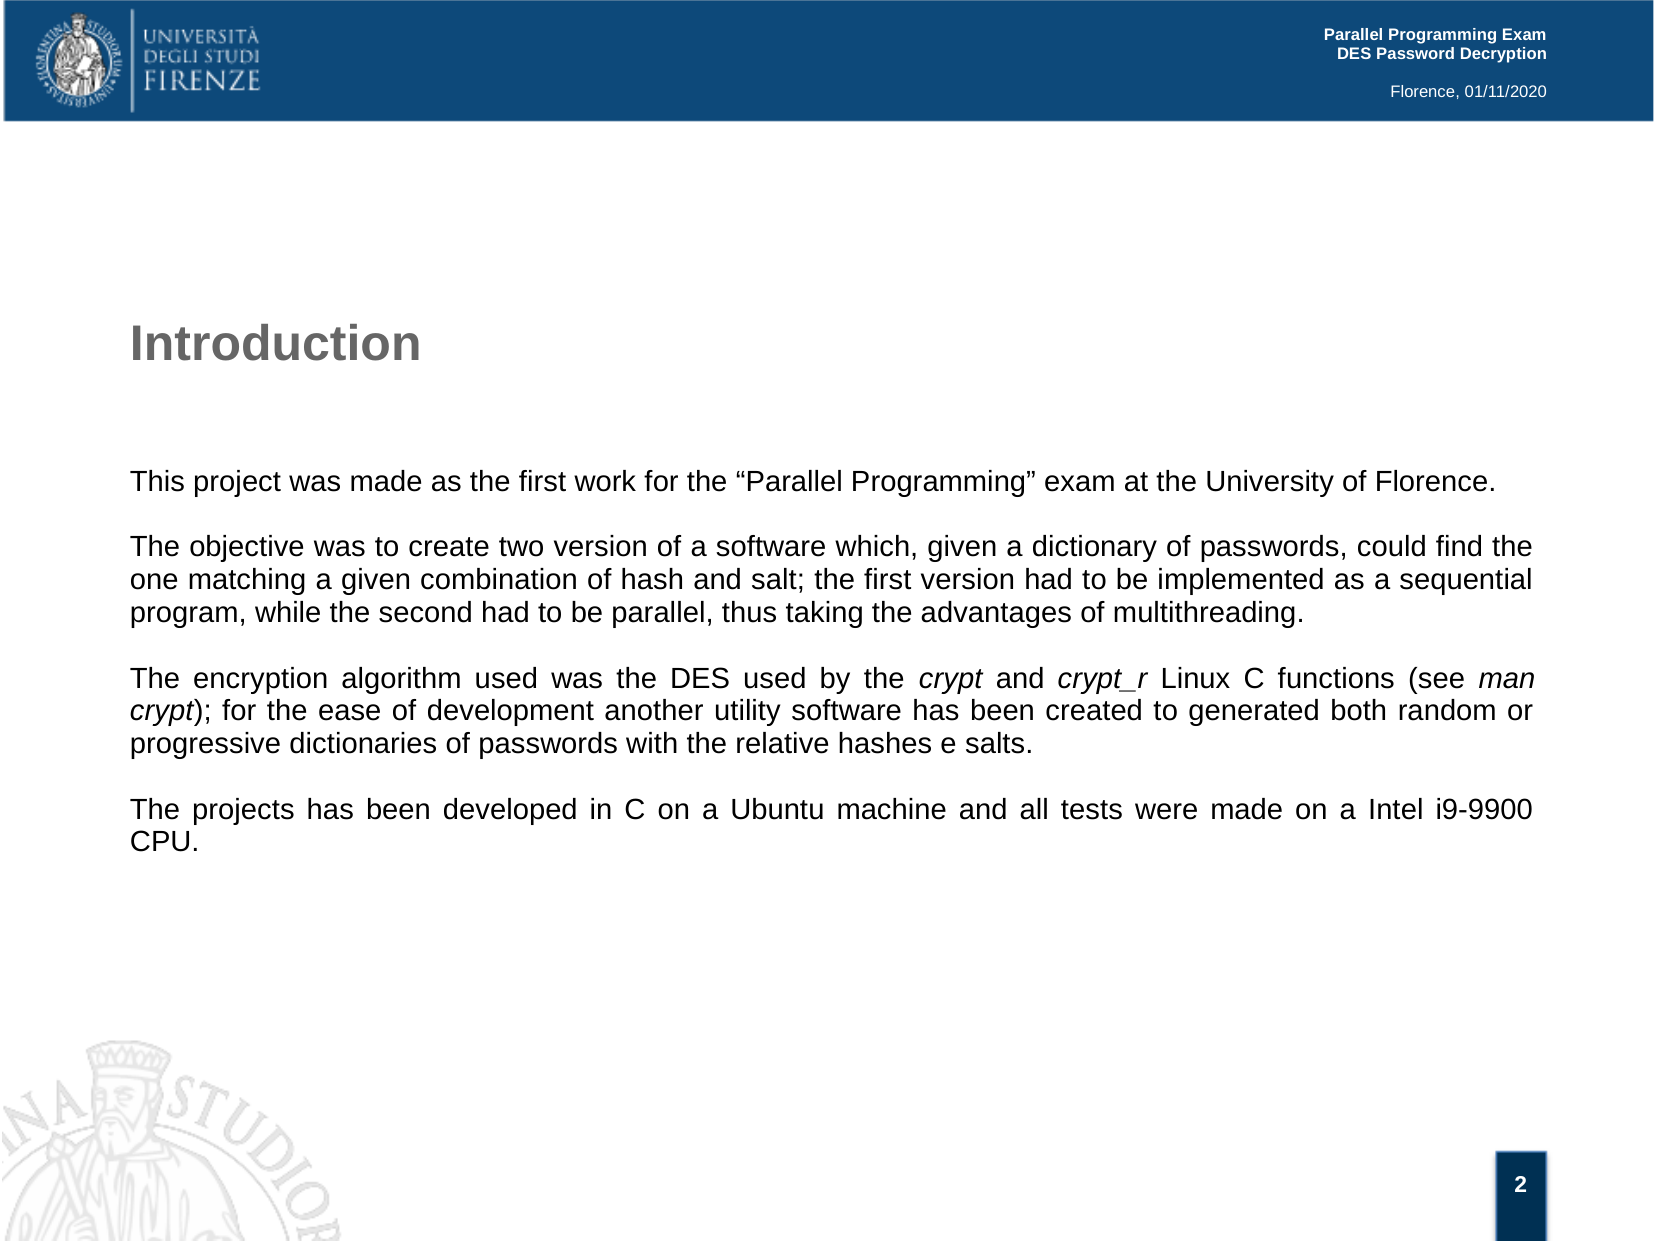

Parallel Programming Exam
DES Password Decryption
Florence, 01/11/2020
Introduction
This project was made as the first work for the “Parallel Programming” exam at the University of Florence.
The objective was to create two version of a software which, given a dictionary of passwords, could find the one matching a given combination of hash and salt; the first version had to be implemented as a sequential program, while the second had to be parallel, thus taking the advantages of multithreading.
The encryption algorithm used was the DES used by the crypt and crypt_r Linux C functions (see man crypt); for the ease of development another utility software has been created to generated both random or progressive dictionaries of passwords with the relative hashes e salts.
The projects has been developed in C on a Ubuntu machine and all tests were made on a Intel i9-9900 CPU.
2